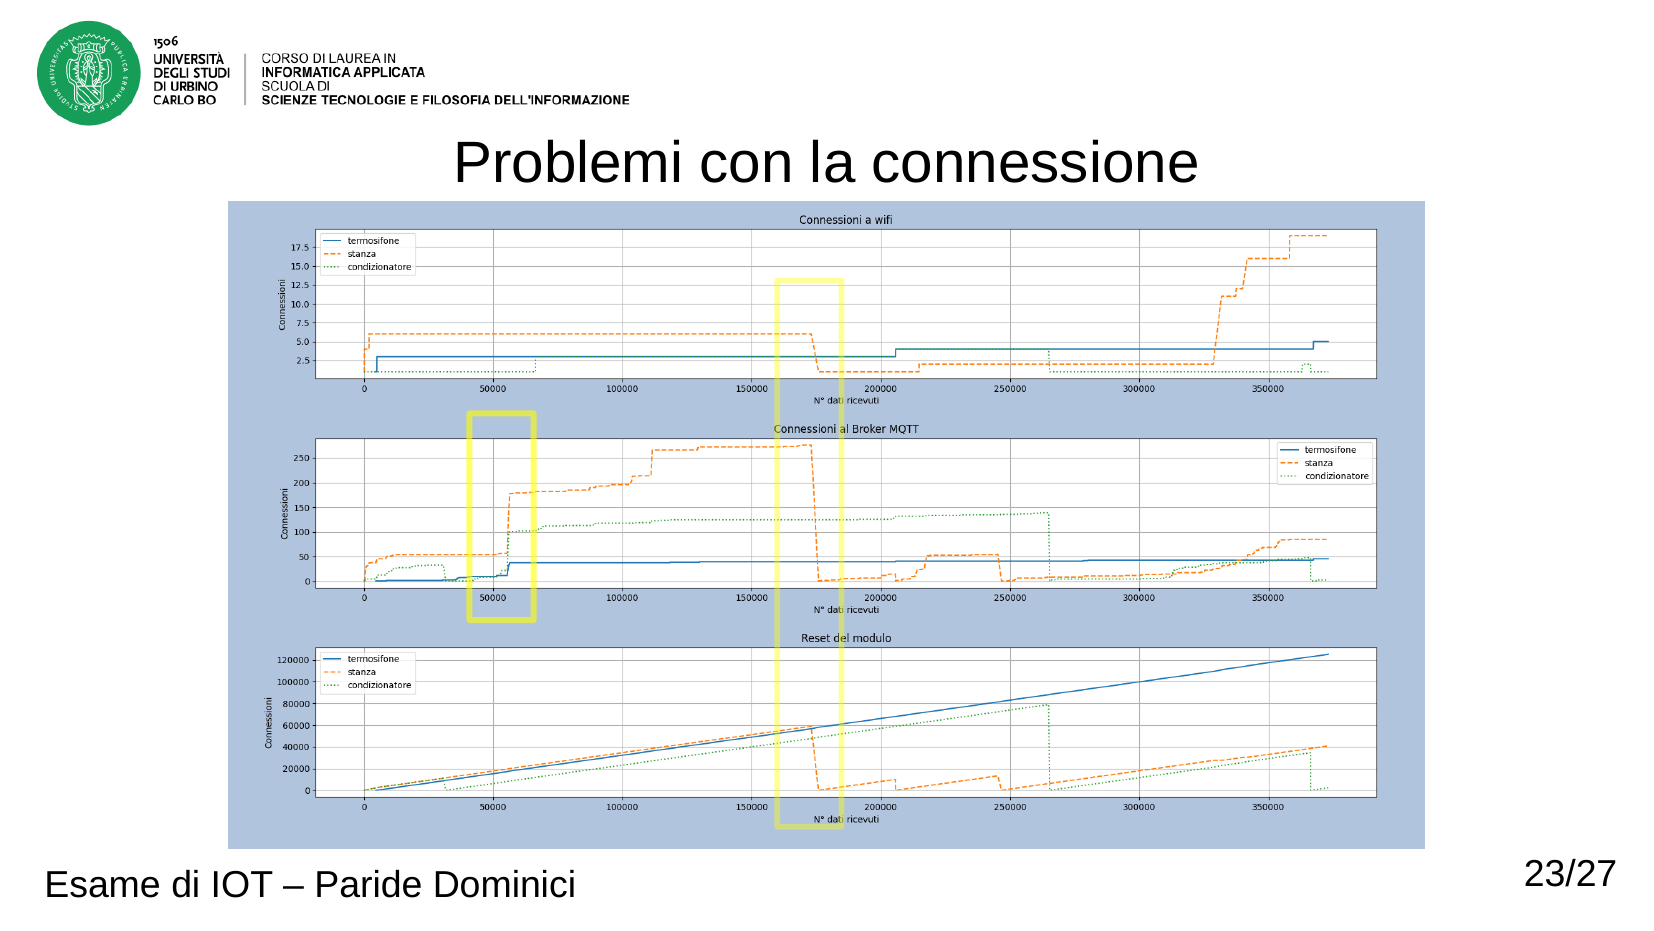

# Problemi con la connessione
Esame di IOT – Paride Dominici